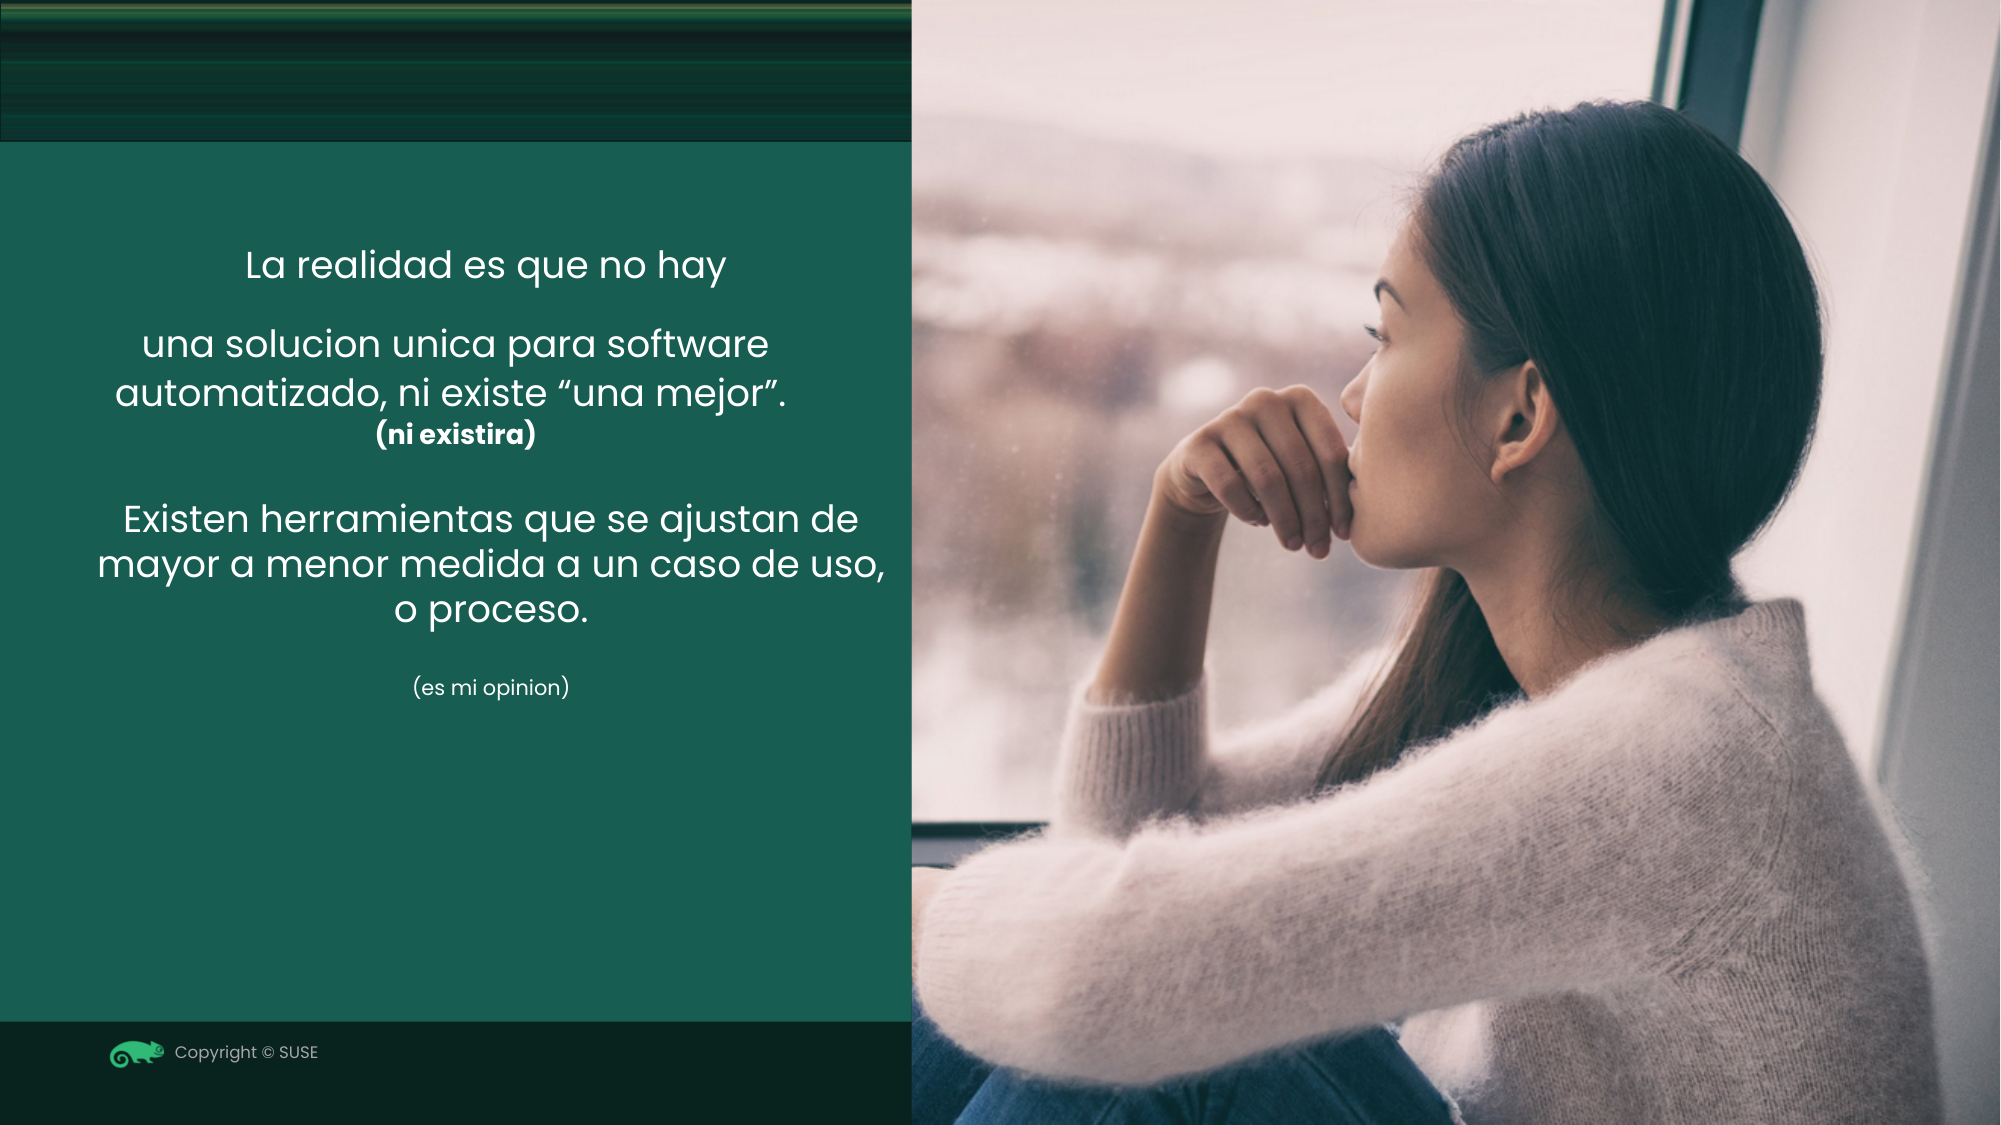

# La realidad es que no hay
una solucion unica para software automatizado, ni existe “una mejor”.
(ni existira)
Existen herramientas que se ajustan de mayor a menor medida a un caso de uso, o proceso.
(es mi opinion)